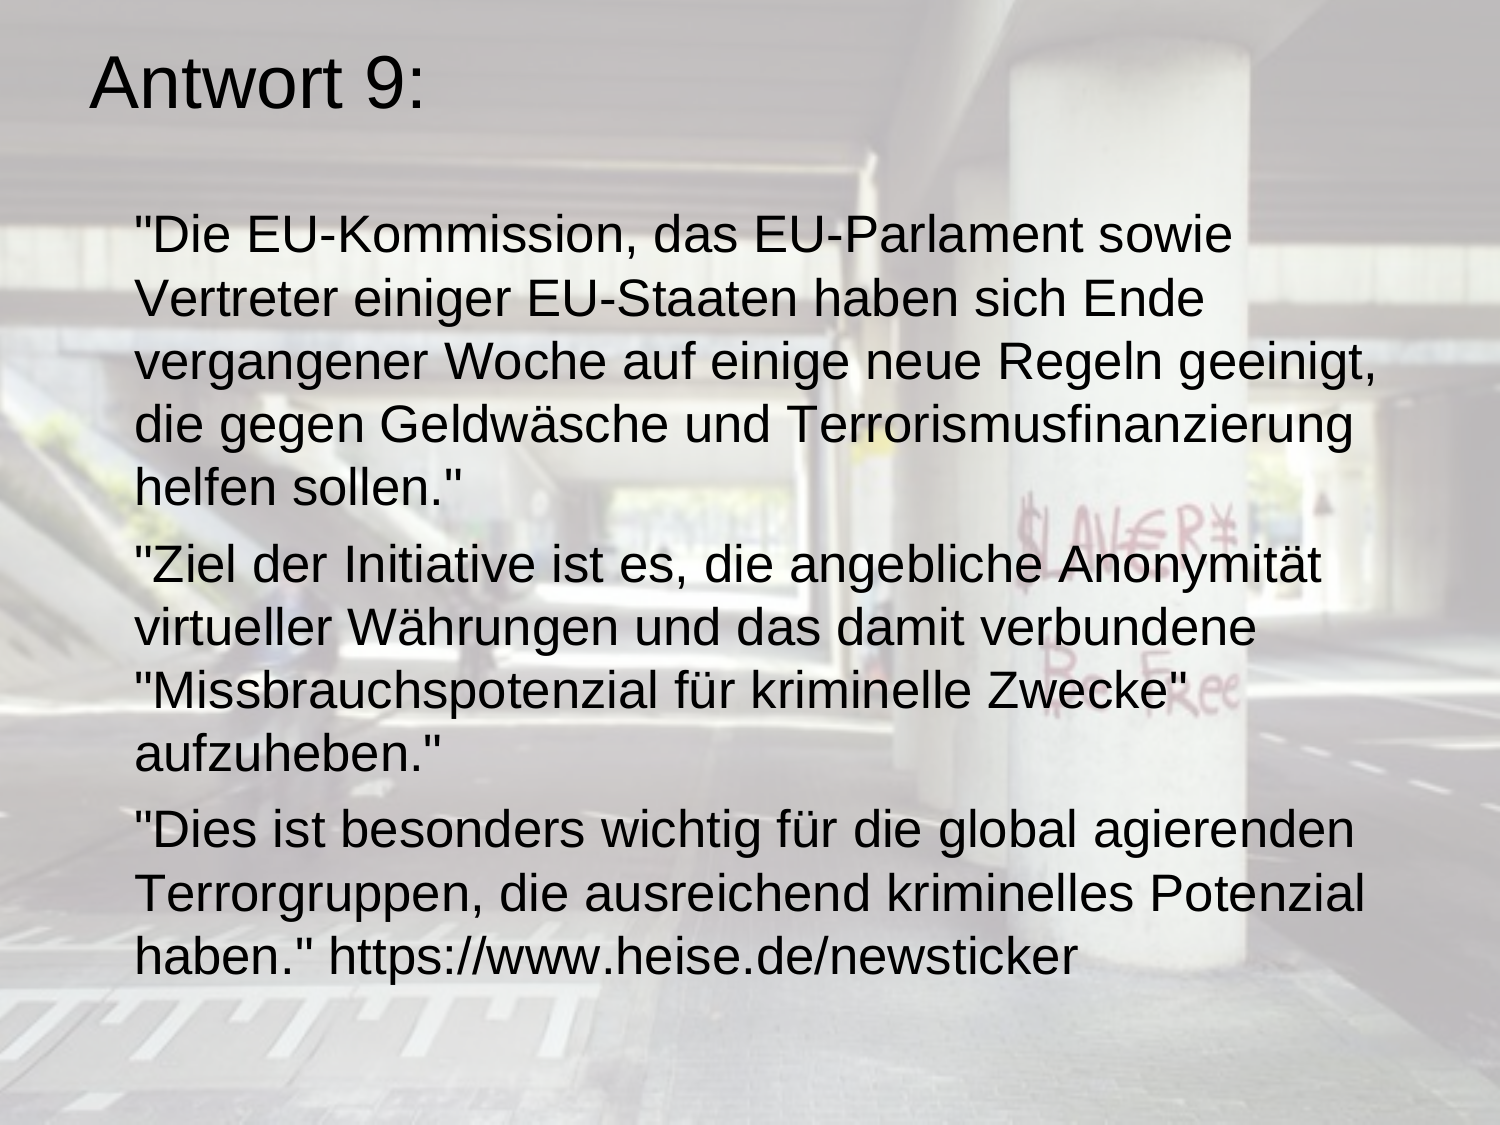

# Antwort 9:
"Die EU-Kommission, das EU-Parlament sowie Vertreter einiger EU-Staaten haben sich Ende vergangener Woche auf einige neue Regeln geeinigt, die gegen Geldwäsche und Terrorismusfinanzierung helfen sollen."
"Ziel der Initiative ist es, die angebliche Anonymität virtueller Währungen und das damit verbundene "Missbrauchspotenzial für kriminelle Zwecke" aufzuheben."
"Dies ist besonders wichtig für die global agierenden Terrorgruppen, die ausreichend kriminelles Potenzial haben." https://www.heise.de/newsticker